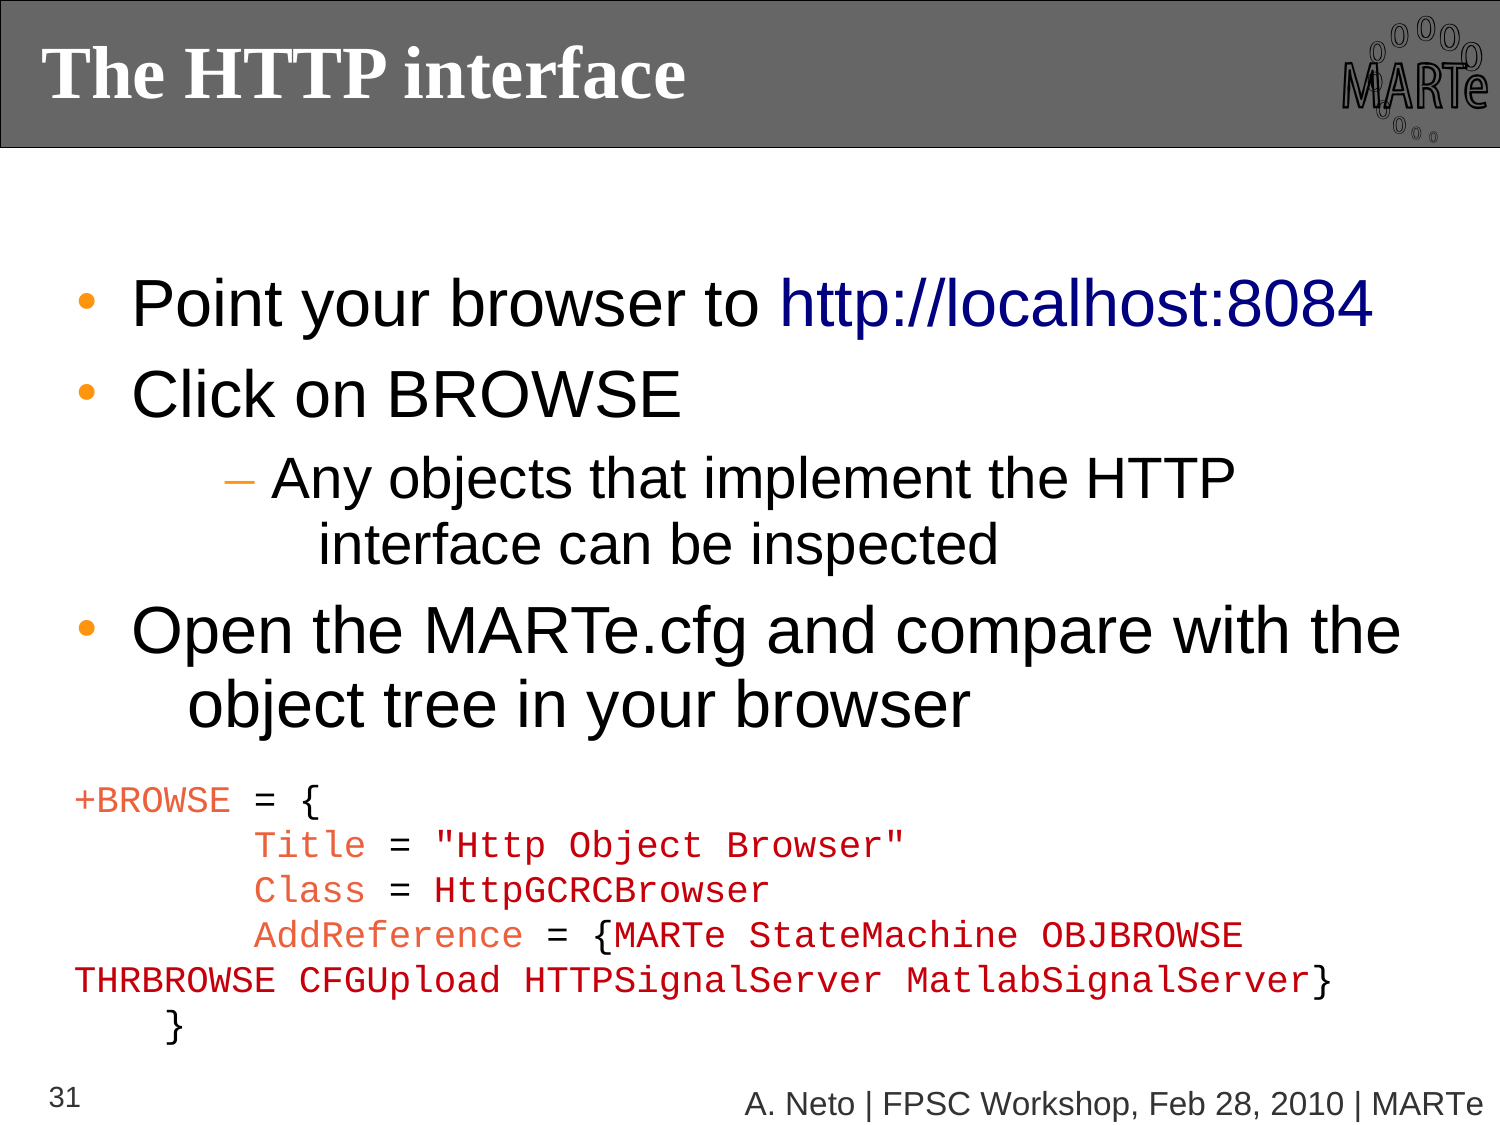

# The HTTP interface
Point your browser to http://localhost:8084
Click on BROWSE
Any objects that implement the HTTP interface can be inspected
Open the MARTe.cfg and compare with the object tree in your browser
+BROWSE = {
 Title = "Http Object Browser"
 Class = HttpGCRCBrowser
 AddReference = {MARTe StateMachine OBJBROWSE THRBROWSE CFGUpload HTTPSignalServer MatlabSignalServer}
 }